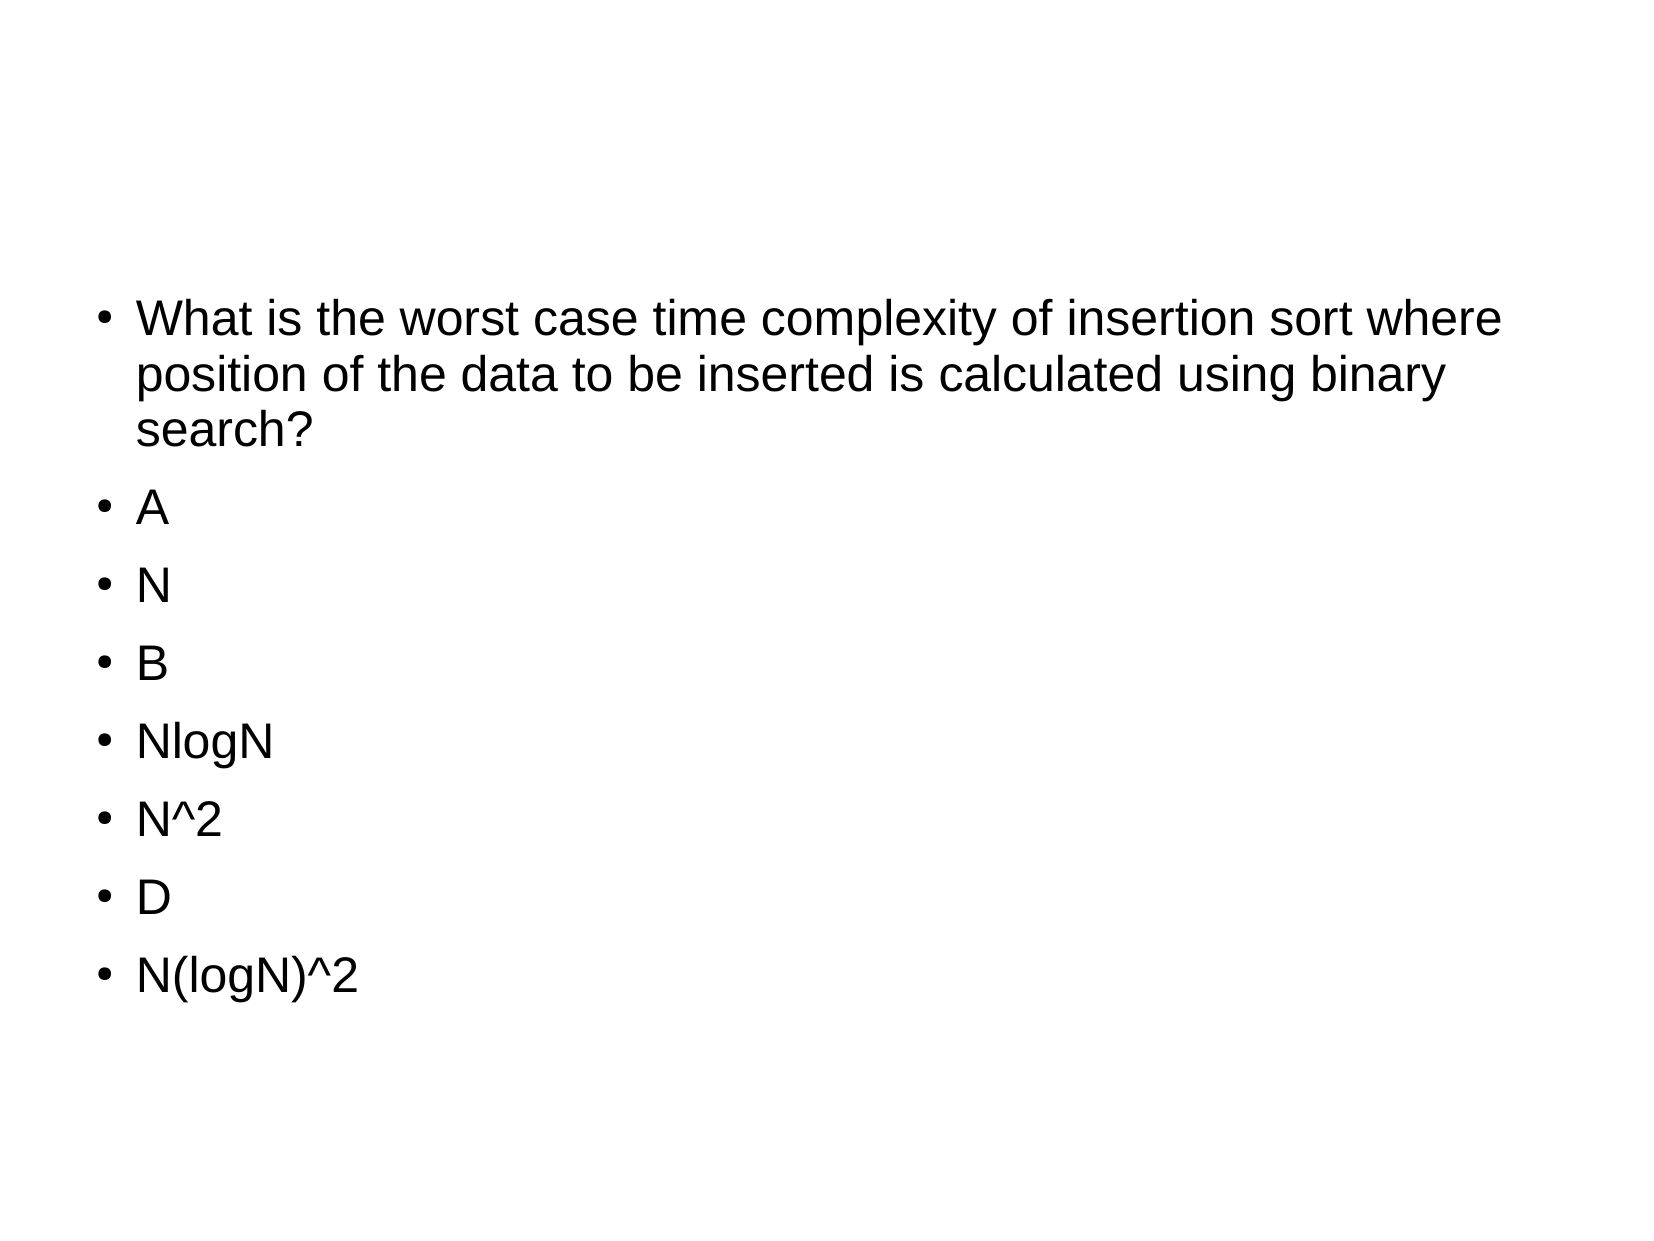

#
What is the worst case time complexity of insertion sort where position of the data to be inserted is calculated using binary search?
A
N
B
NlogN
N^2
D
N(logN)^2